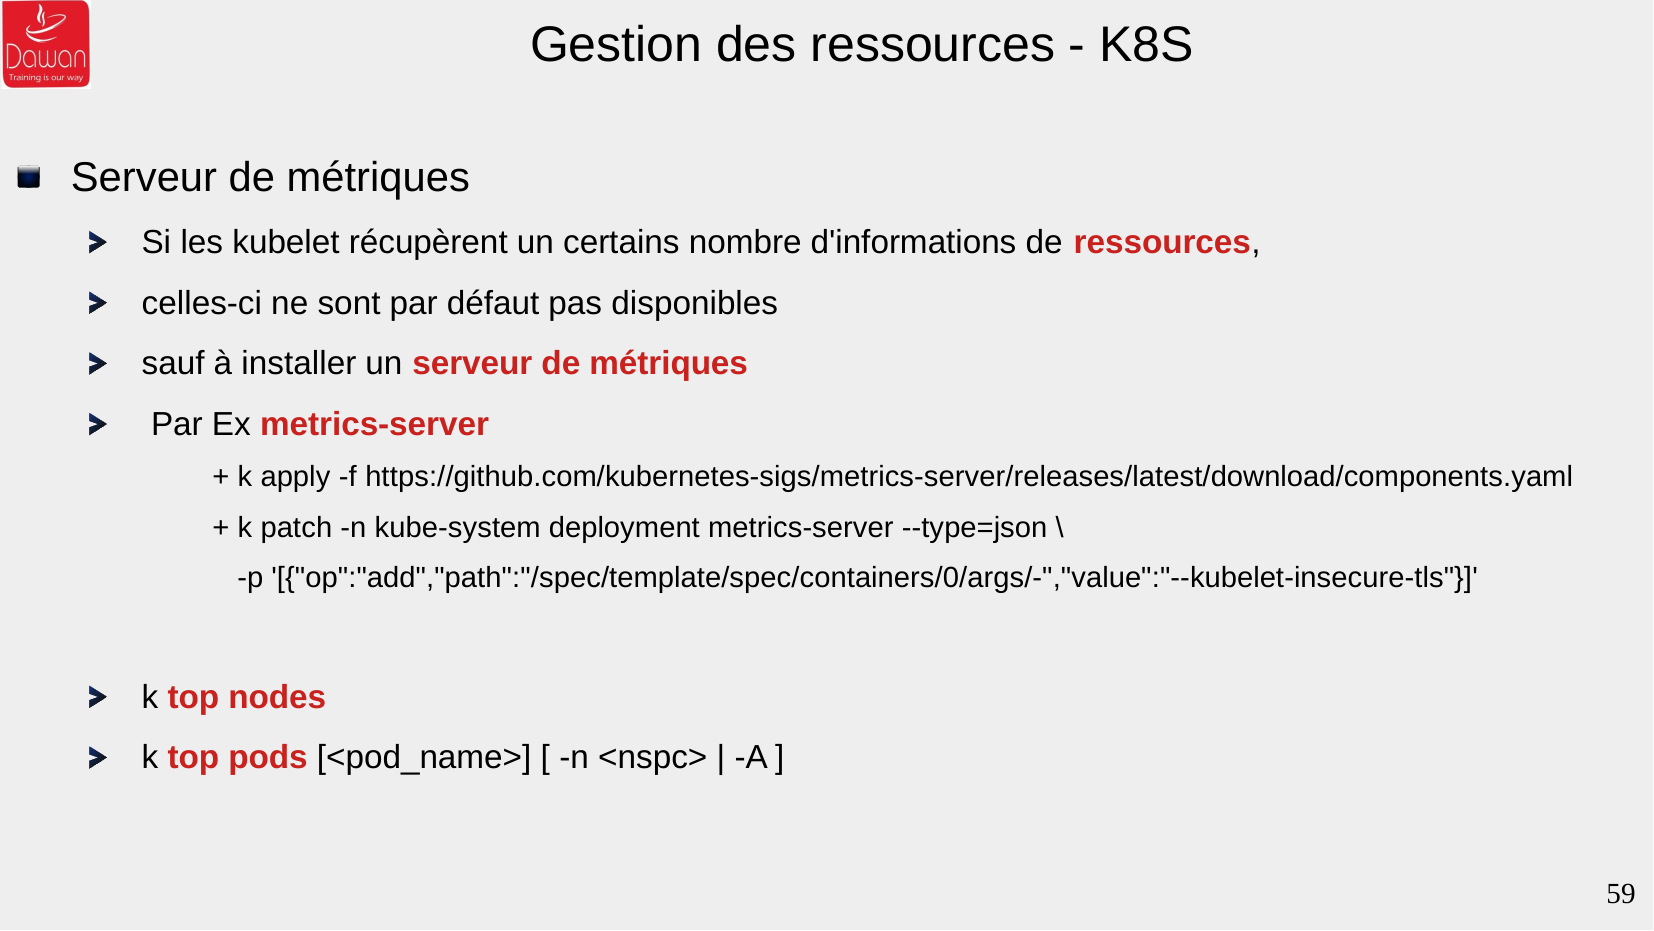

# Gestion des ressources - K8S
Serveur de métriques
Si les kubelet récupèrent un certains nombre d'informations de ressources,
celles-ci ne sont par défaut pas disponibles
sauf à installer un serveur de métriques
 Par Ex metrics-server
+ k apply -f https://github.com/kubernetes-sigs/metrics-server/releases/latest/download/components.yaml
+ k patch -n kube-system deployment metrics-server --type=json \
 -p '[{"op":"add","path":"/spec/template/spec/containers/0/args/-","value":"--kubelet-insecure-tls"}]'
k top nodes
k top pods [<pod_name>] [ -n <nspc> | -A ]
59